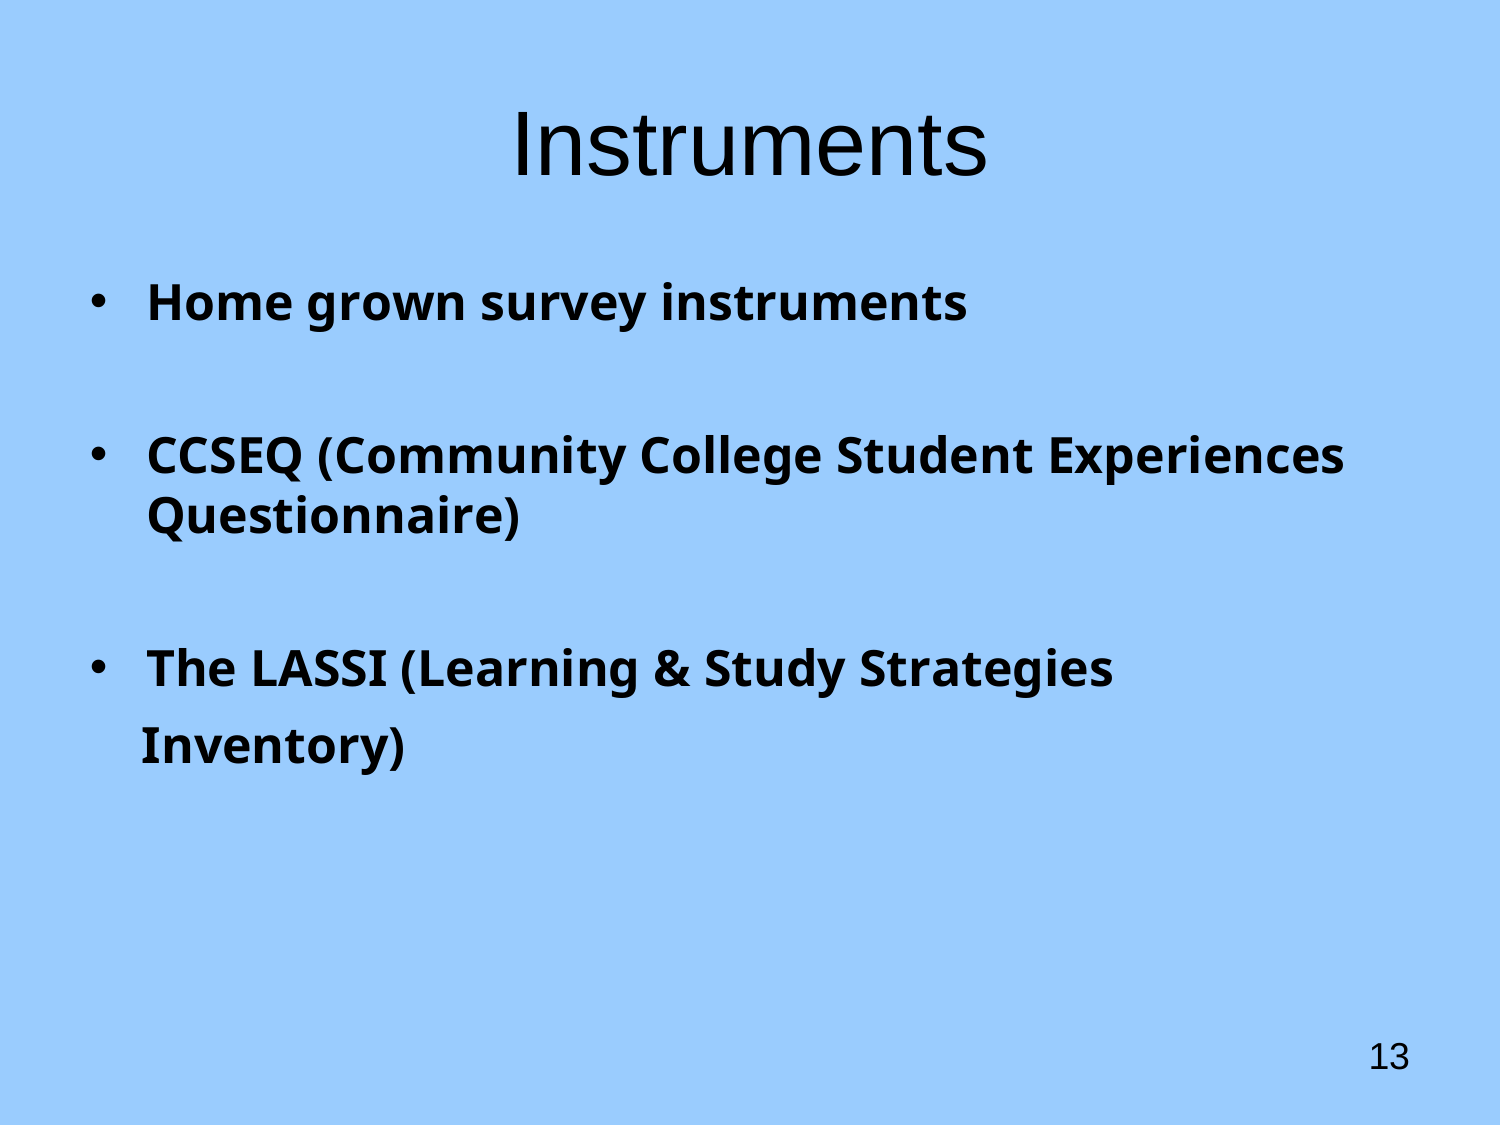

# Instruments
Home grown survey instruments
CCSEQ (Community College Student Experiences Questionnaire)
The LASSI (Learning & Study Strategies
 Inventory)
13